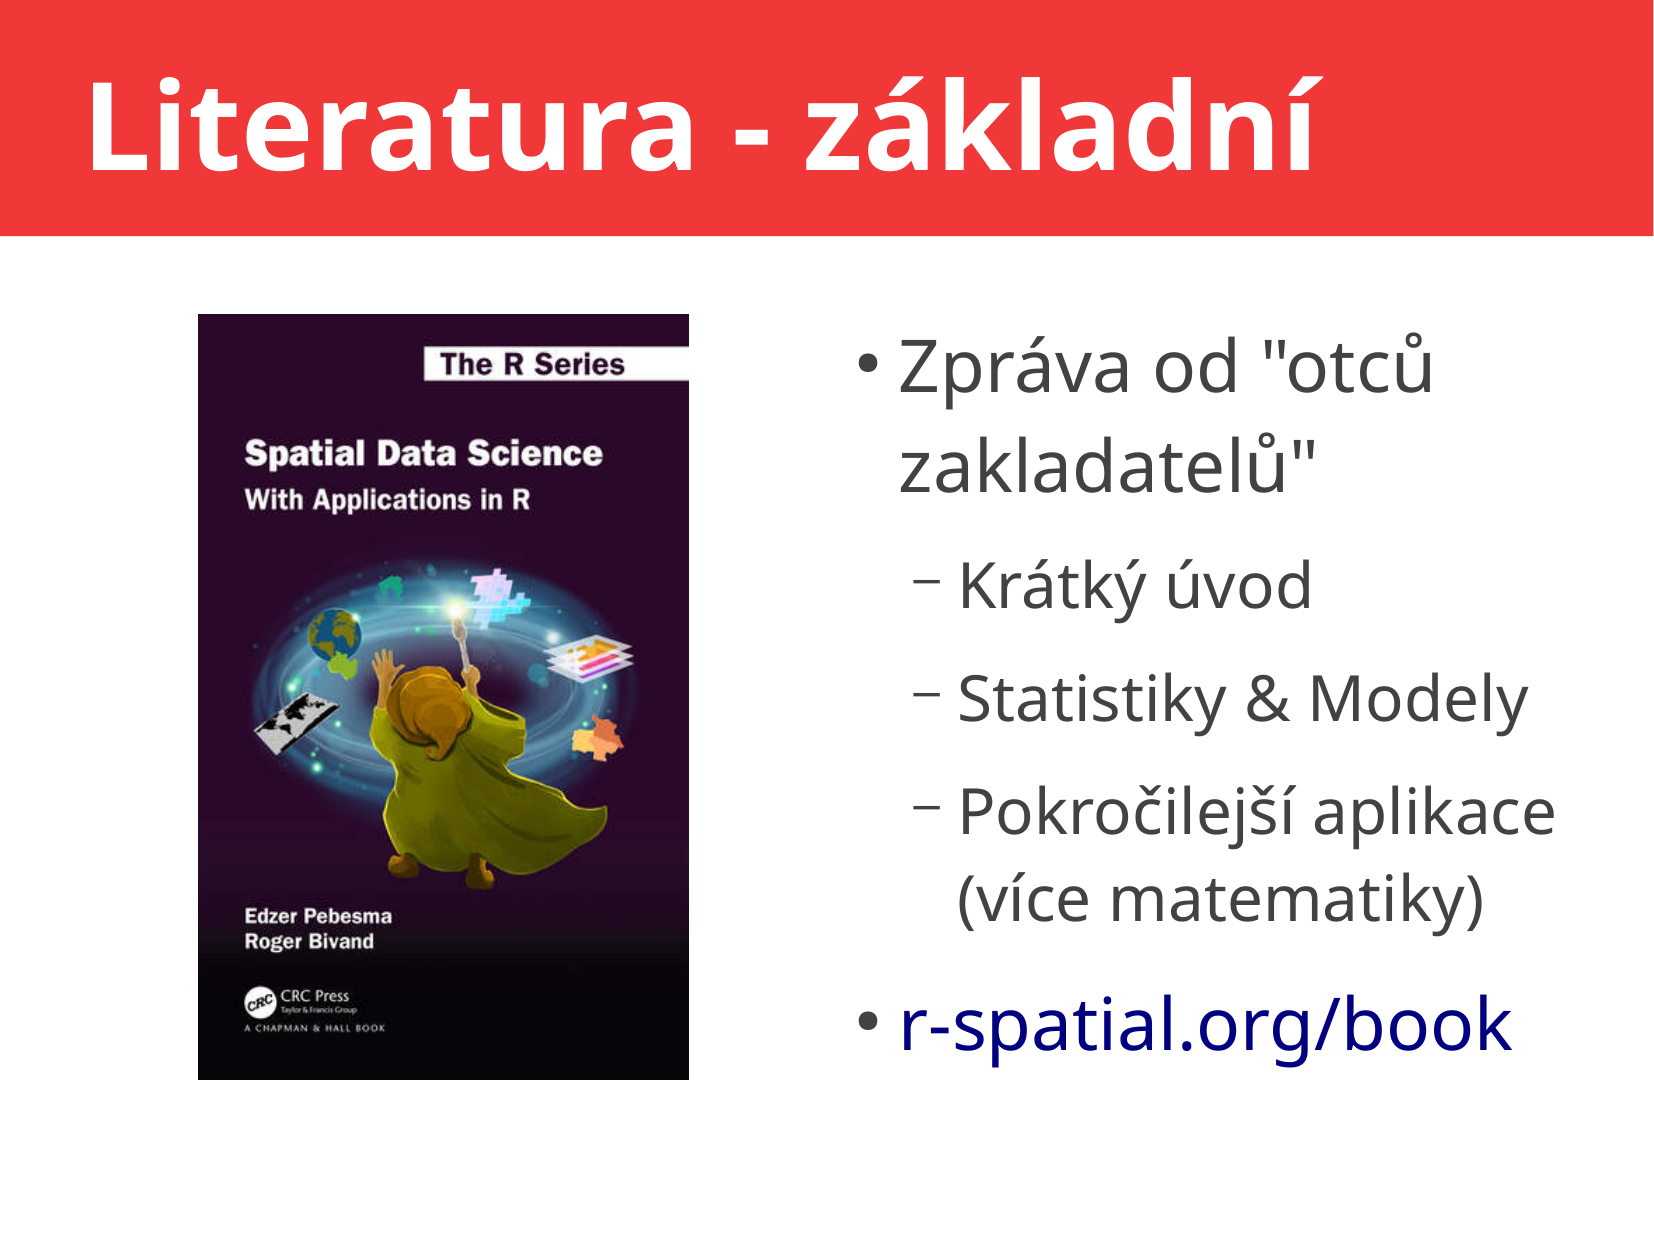

# Literatura - základní
Zpráva od "otců zakladatelů"
Krátký úvod
Statistiky & Modely
Pokročilejší aplikace (více matematiky)
r-spatial.org/book